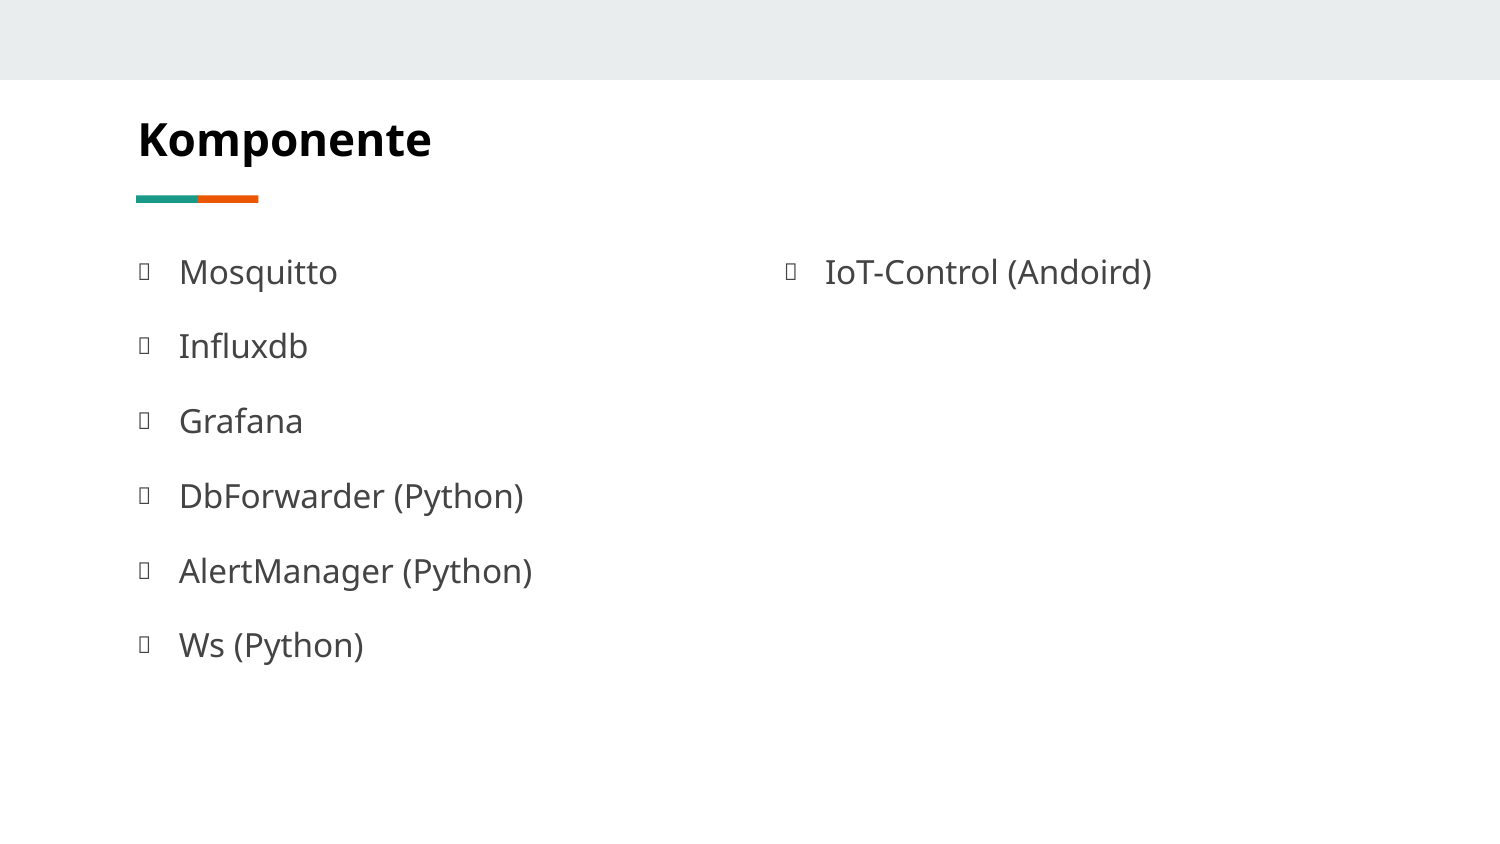

# Komponente
Mosquitto
Influxdb
Grafana
DbForwarder (Python)
AlertManager (Python)
Ws (Python)
IoT-Control (Andoird)